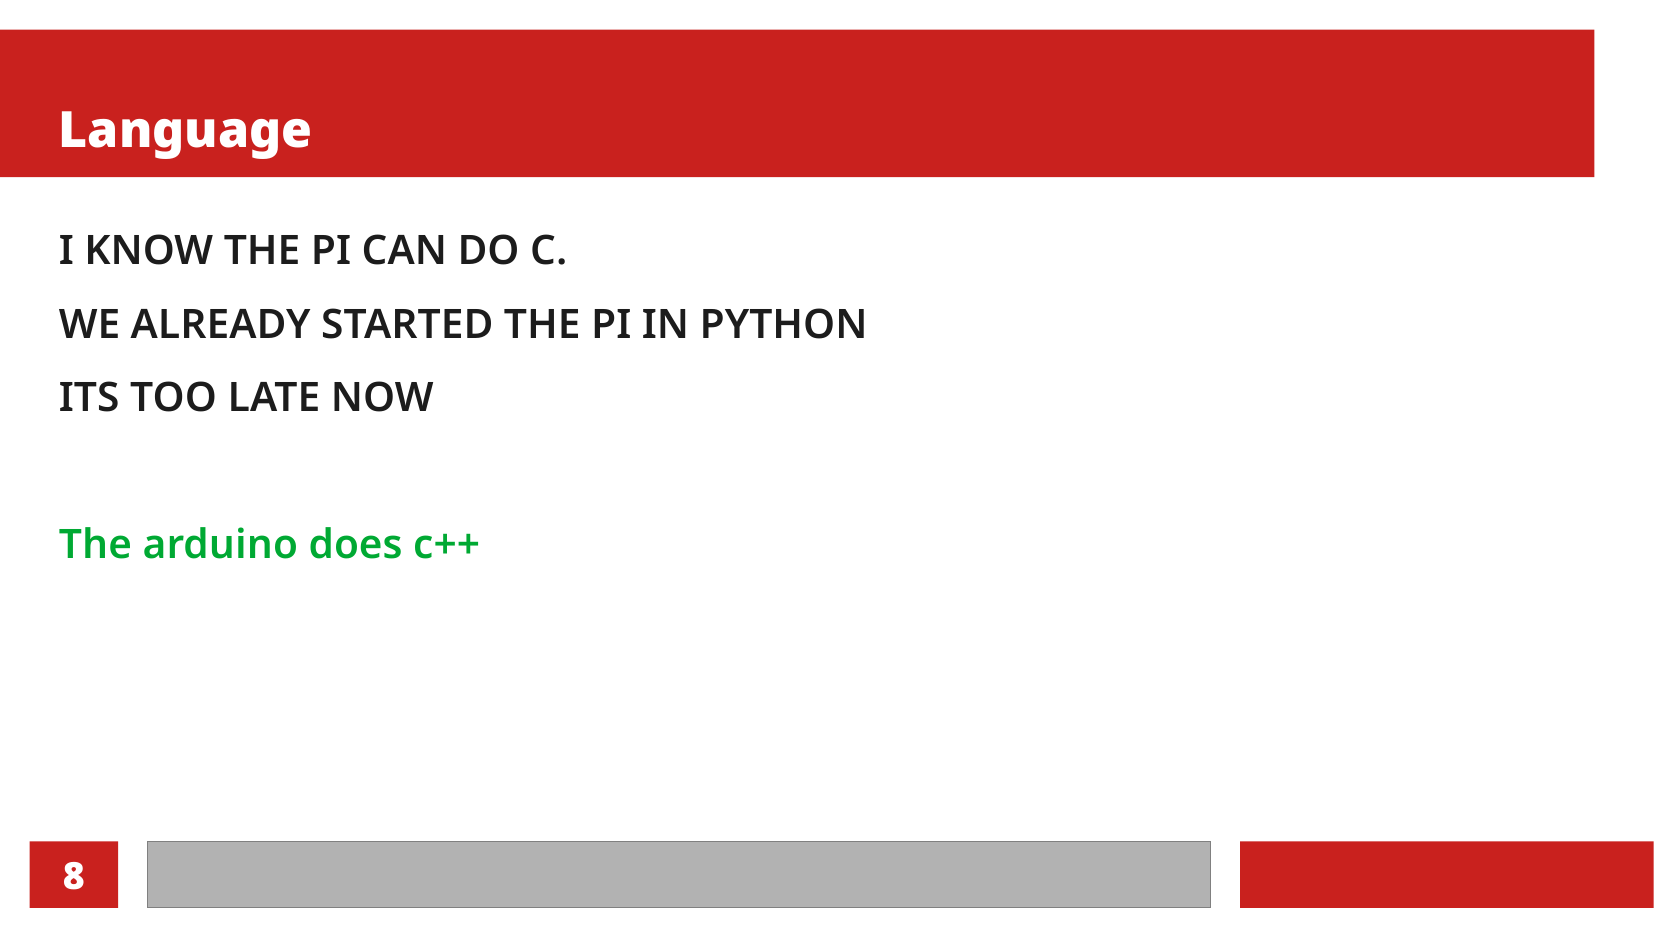

# Language
I KNOW THE PI CAN DO C.
WE ALREADY STARTED THE PI IN PYTHON
ITS TOO LATE NOW
The arduino does c++
8